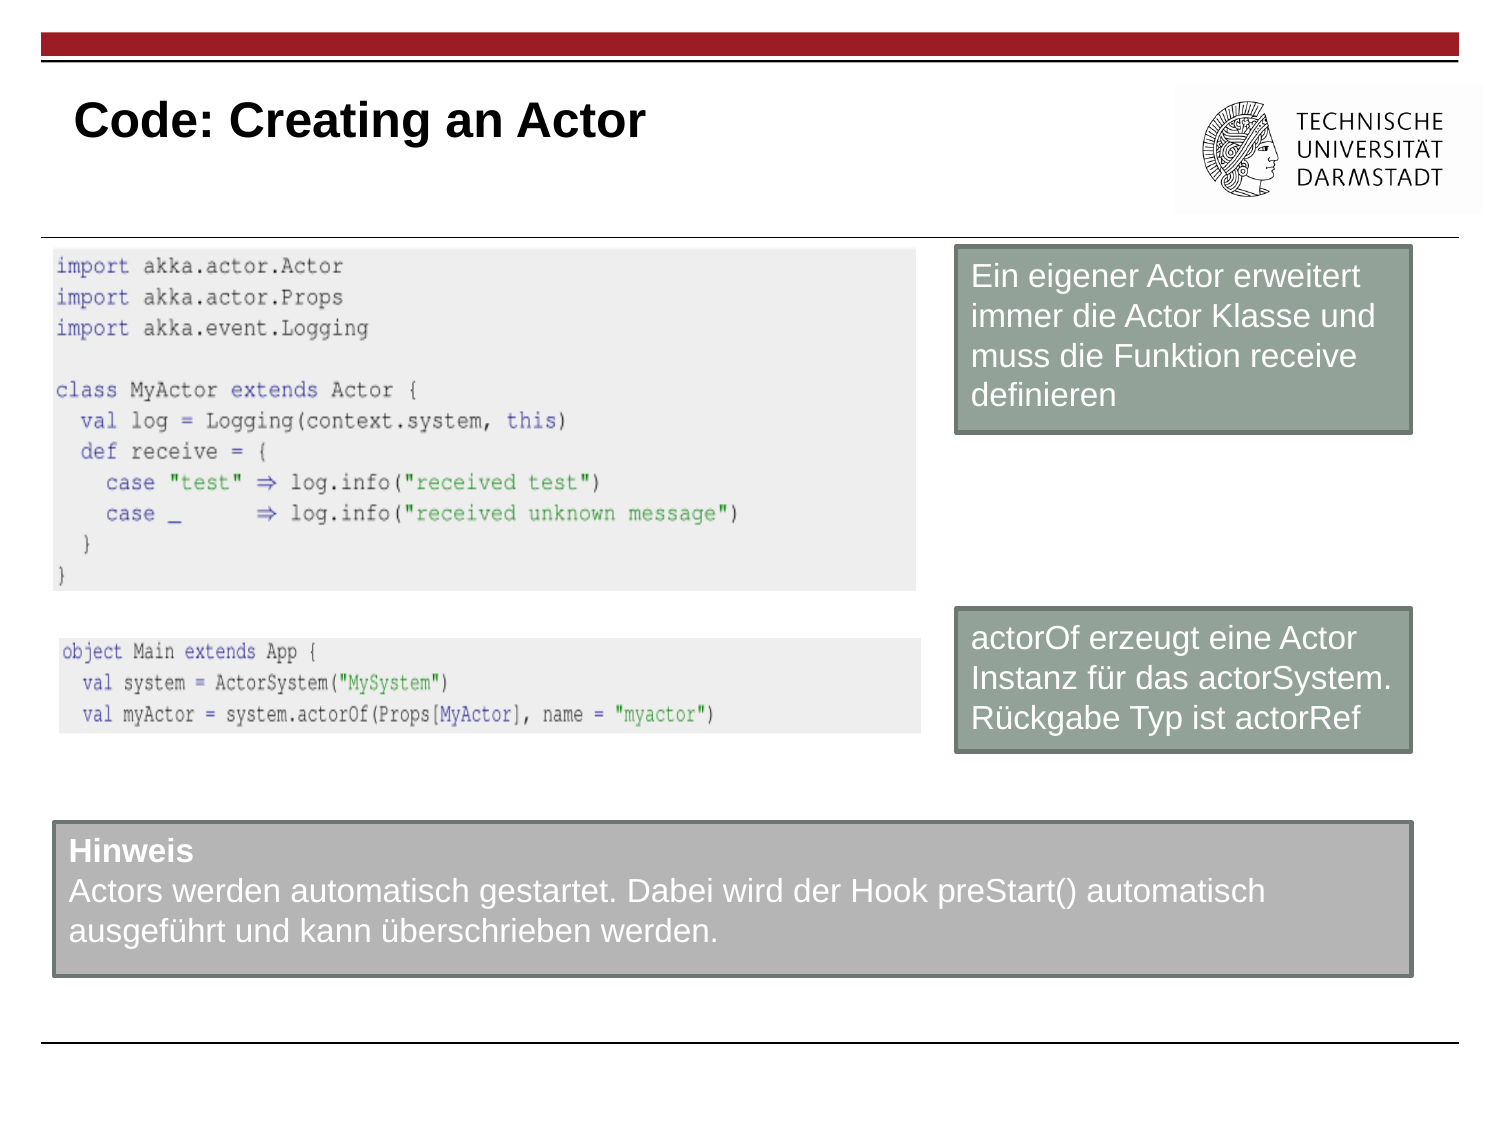

# Code: Creating an Actor
Ein eigener Actor erweitert immer die Actor Klasse und muss die Funktion receive definieren
actorOf erzeugt eine Actor Instanz für das actorSystem. Rückgabe Typ ist actorRef
Hinweis
Actors werden automatisch gestartet. Dabei wird der Hook preStart() automatisch ausgeführt und kann überschrieben werden.